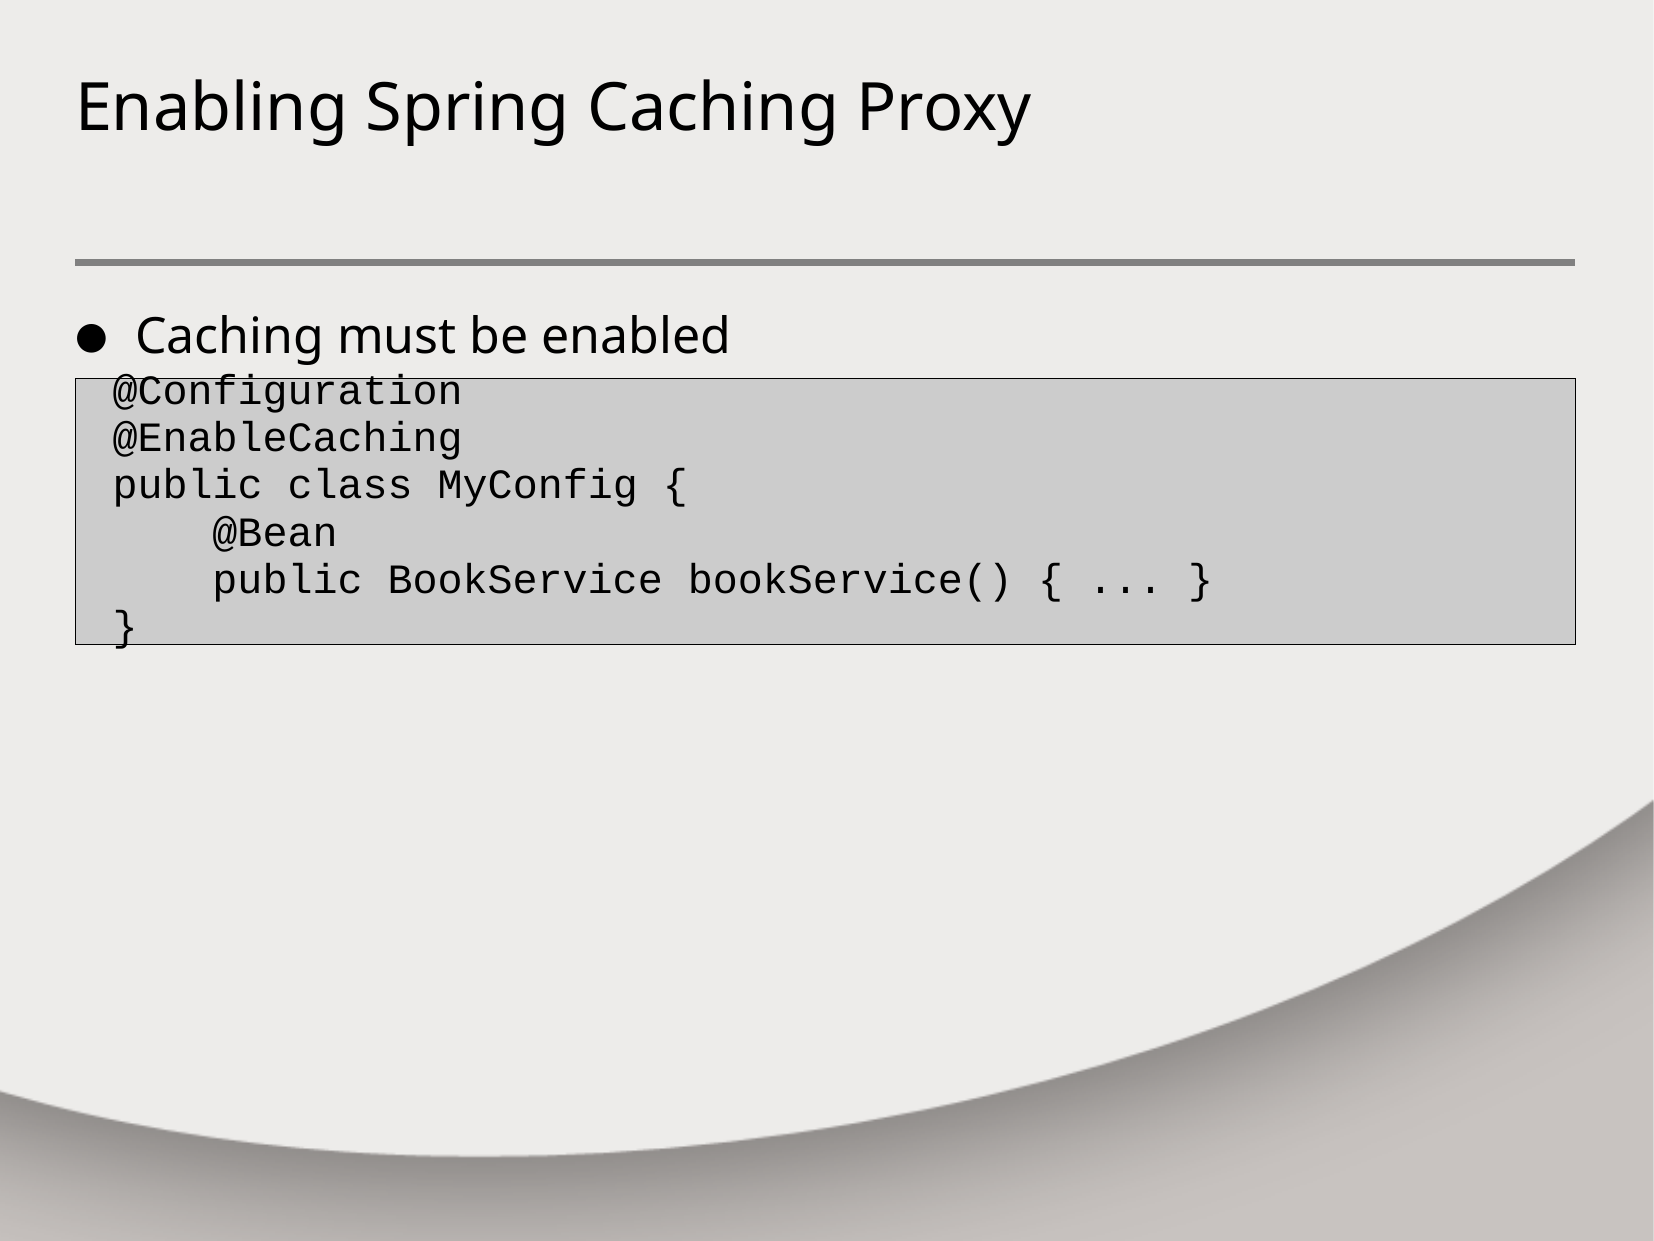

Enabling Spring Caching Proxy
# Caching must be enabled
@Configuration
@EnableCaching
public class MyConfig {
 @Bean
 public BookService bookService() { ... }
}